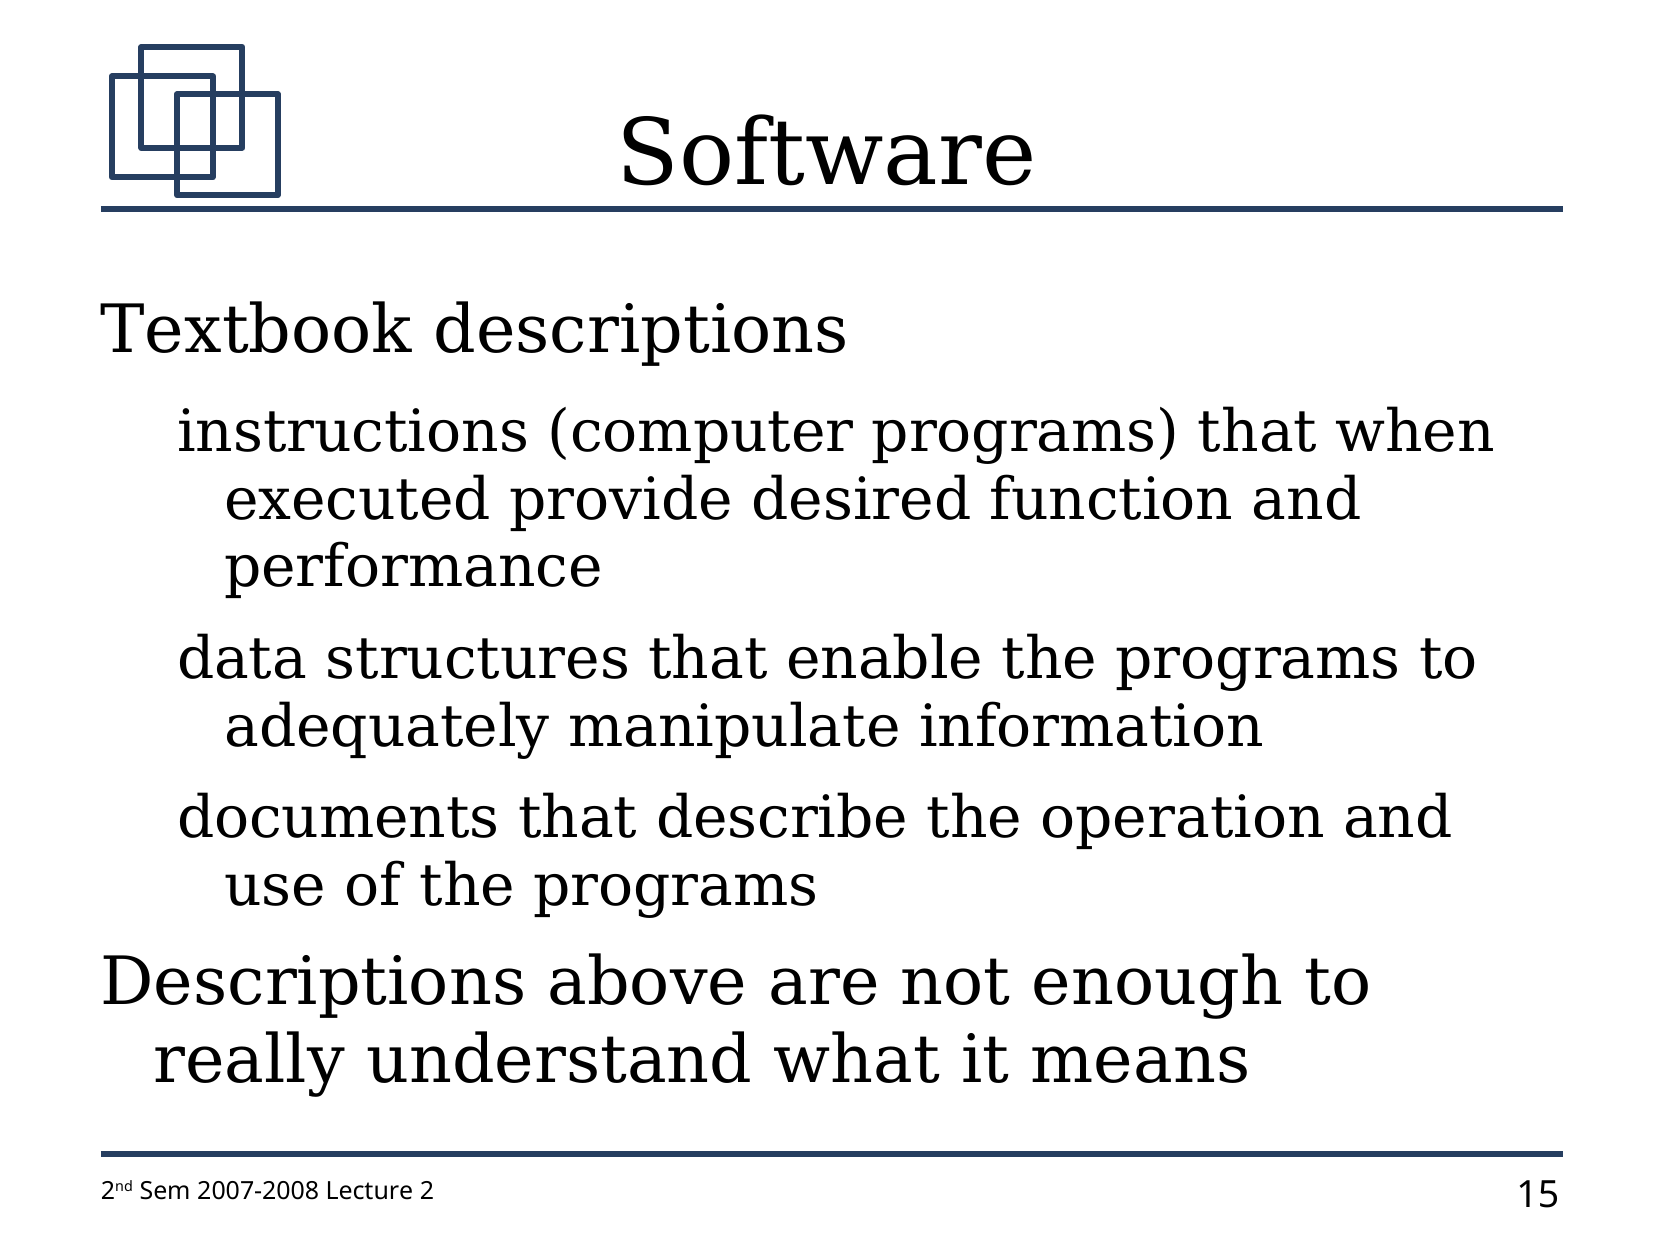

# Software
Textbook descriptions
instructions (computer programs) that when executed provide desired function and performance
data structures that enable the programs to adequately manipulate information
documents that describe the operation and use of the programs
Descriptions above are not enough to really understand what it means